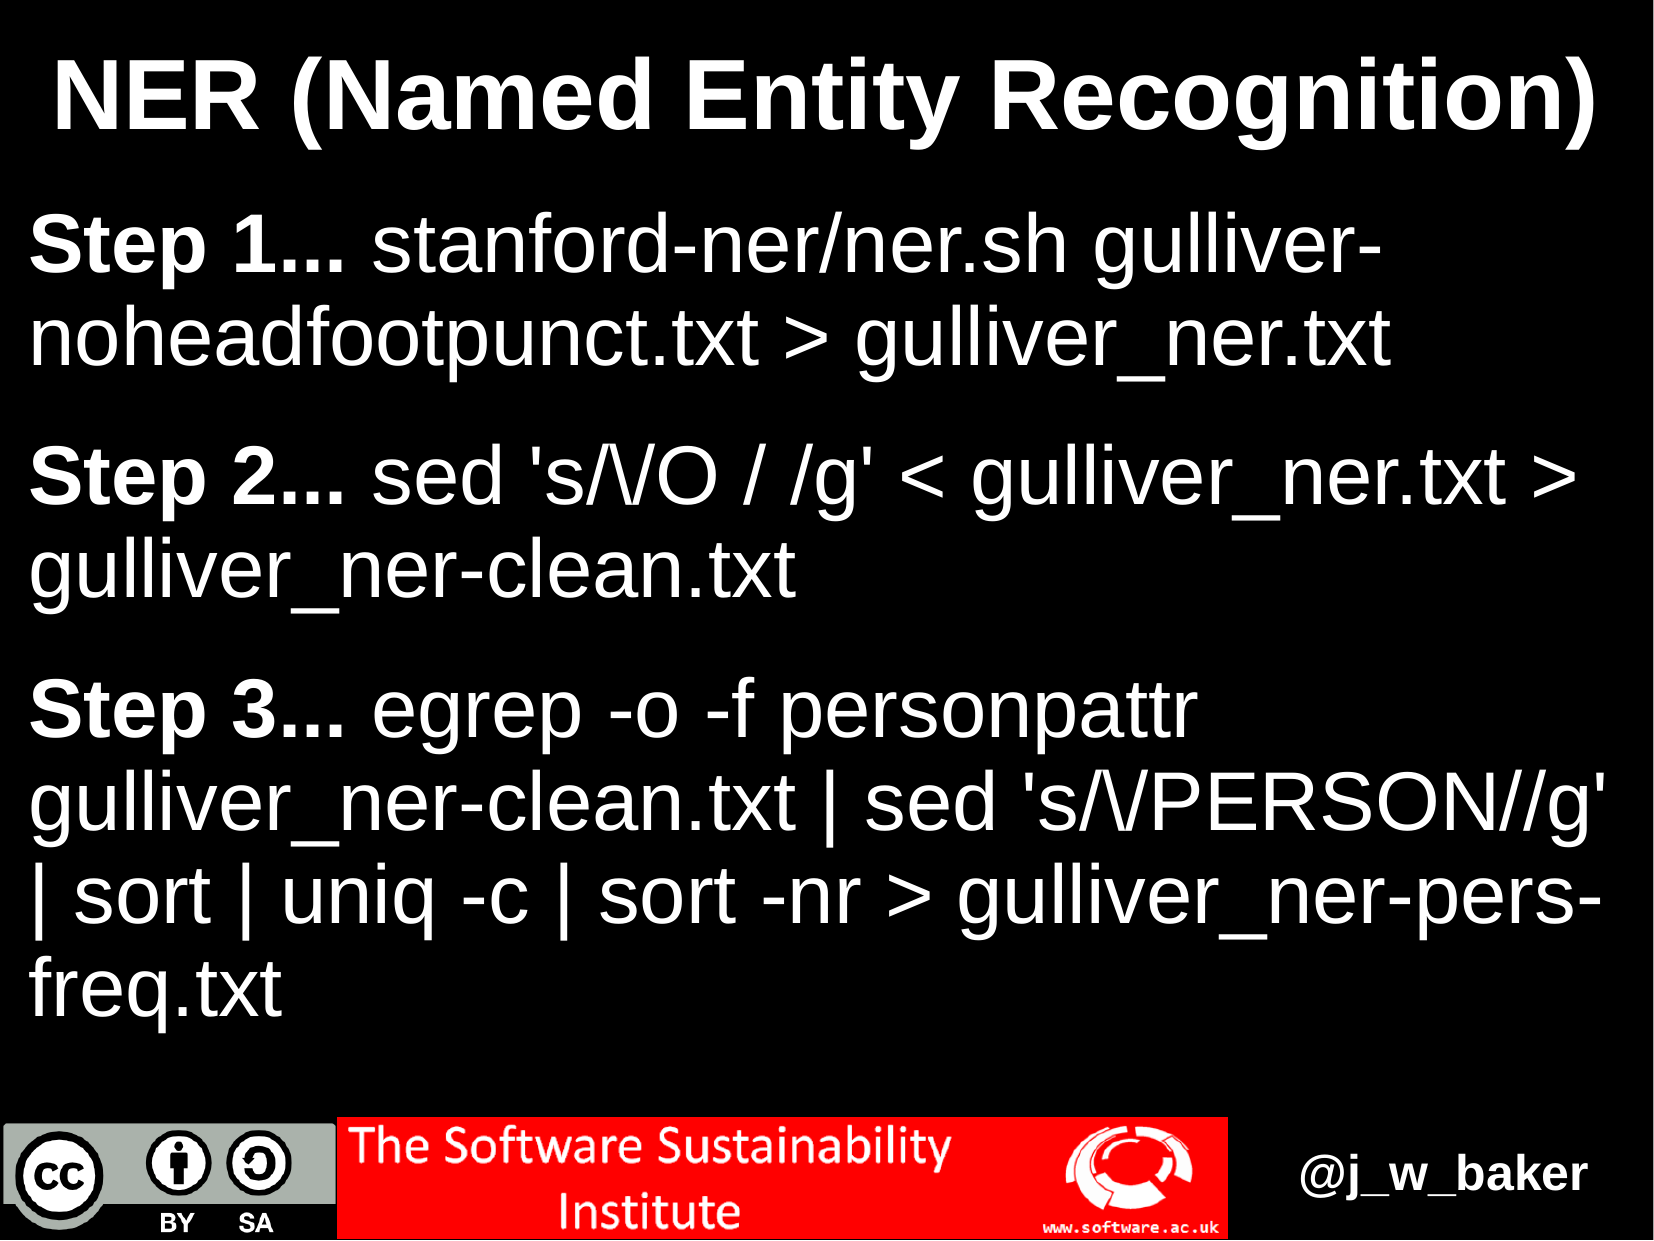

NER (Named Entity Recognition)
Step 1... stanford-ner/ner.sh gulliver-noheadfootpunct.txt > gulliver_ner.txt
Step 2... sed 's/\/O / /g' < gulliver_ner.txt > gulliver_ner-clean.txt
Step 3... egrep -o -f personpattr gulliver_ner-clean.txt | sed 's/\/PERSON//g' | sort | uniq -c | sort -nr > gulliver_ner-pers-freq.txt
@j_w_baker